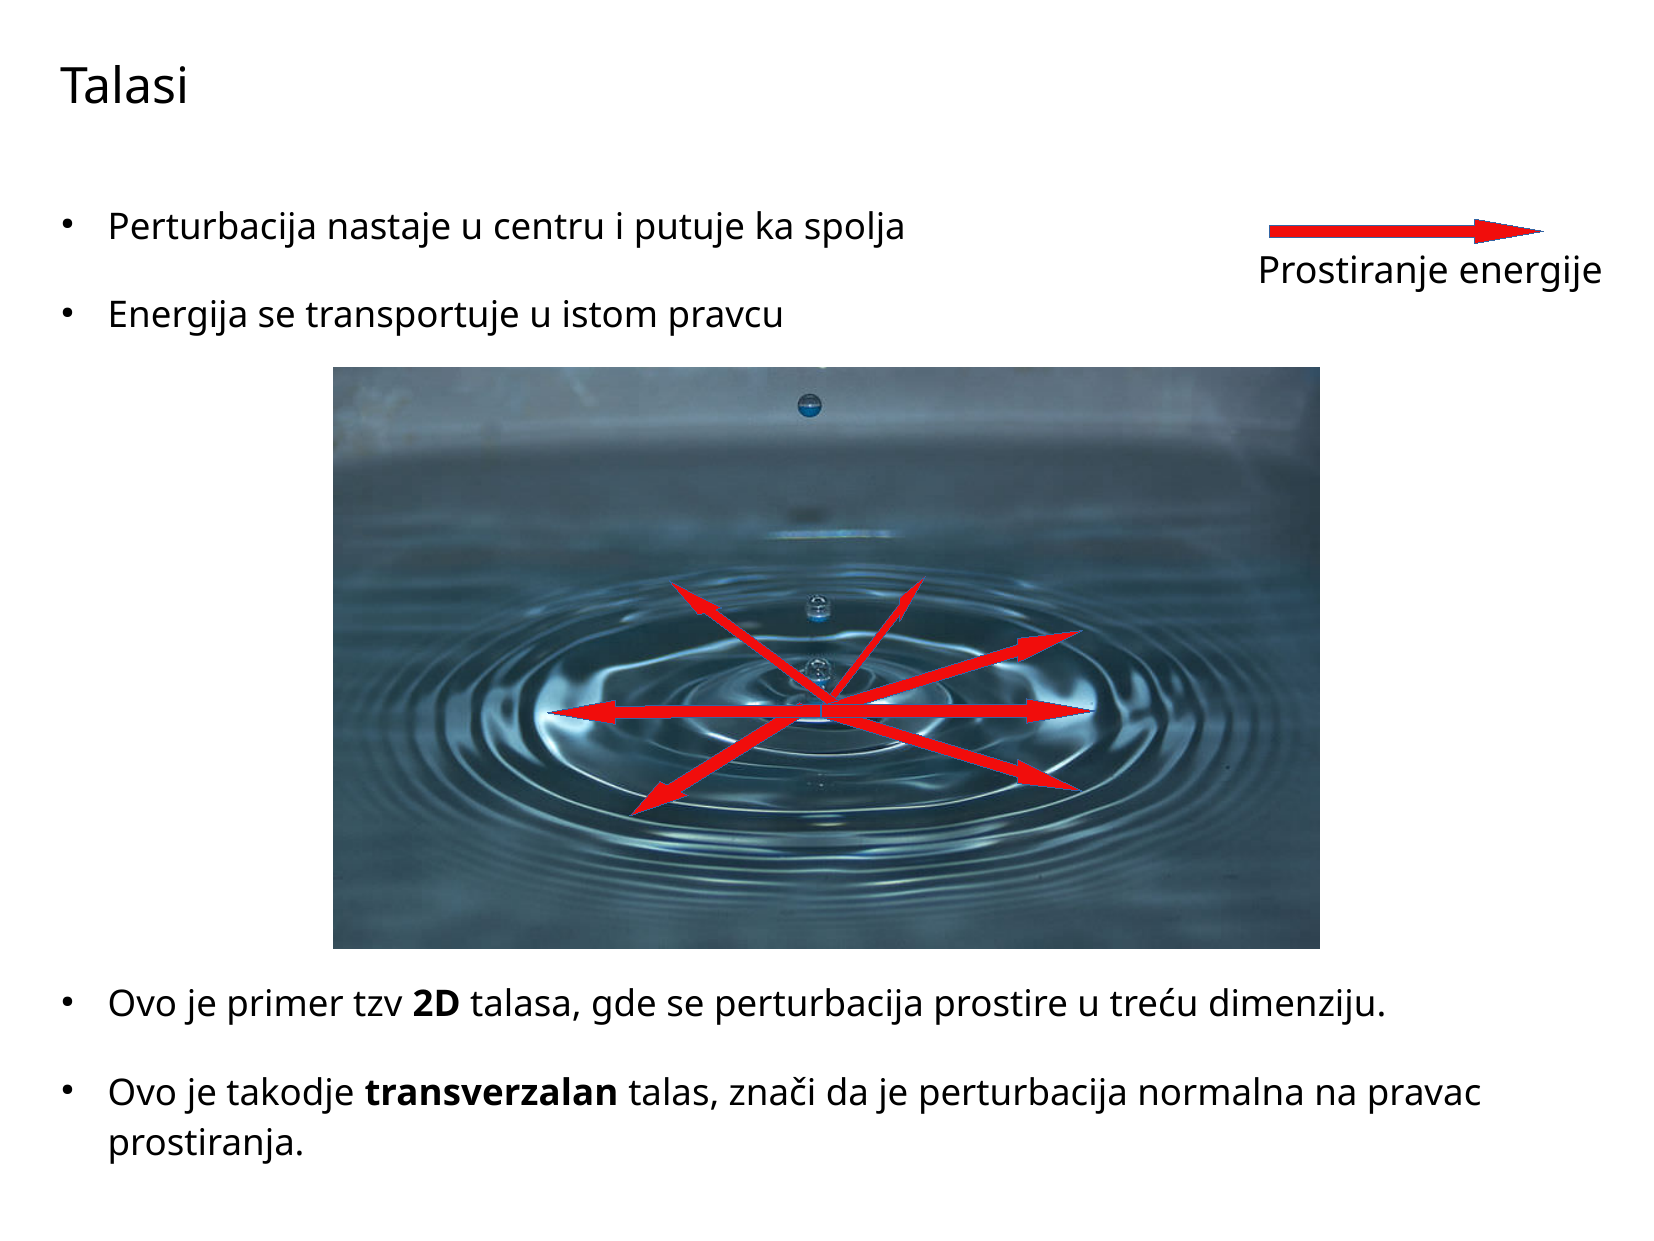

# Talasi
Perturbacija nastaje u centru i putuje ka spolja
Energija se transportuje u istom pravcu
Ovo je primer tzv 2D talasa, gde se perturbacija prostire u treću dimenziju.
Ovo je takodje transverzalan talas, znači da je perturbacija normalna na pravac prostiranja.
Prostiranje energije